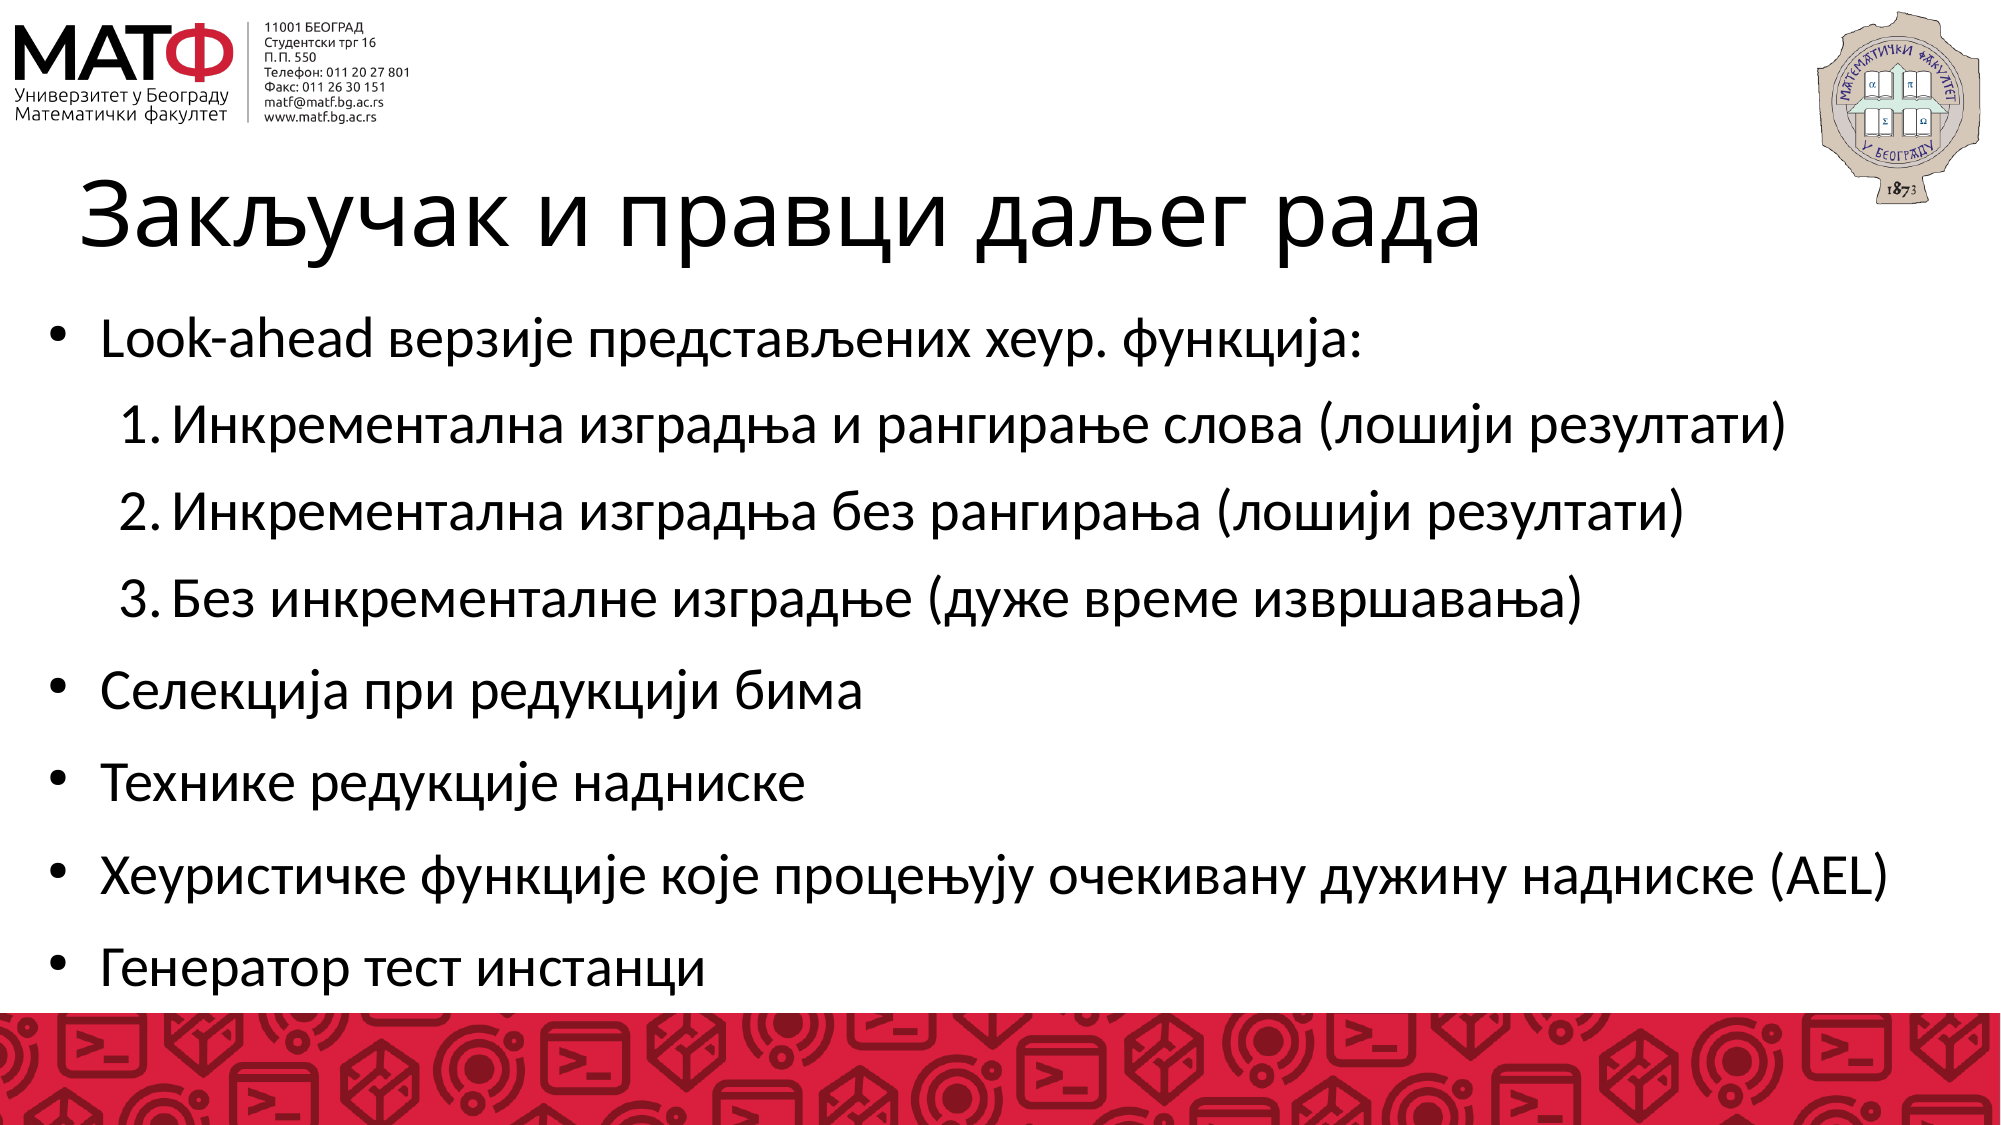

# Закључак и правци даљег рада
Look-ahead верзије представљених хеур. функција:
Инкрементална изградња и рангирање слова (лошији резултати)
Инкрементална изградња без рангирања (лошији резултати)
Без инкременталне изградње (дуже време извршавања)
Селекција при редукцији бима
Технике редукције надниске
Хеуристичке функције које процењују очекивану дужину надниске (AEL)
Генератор тест инстанци